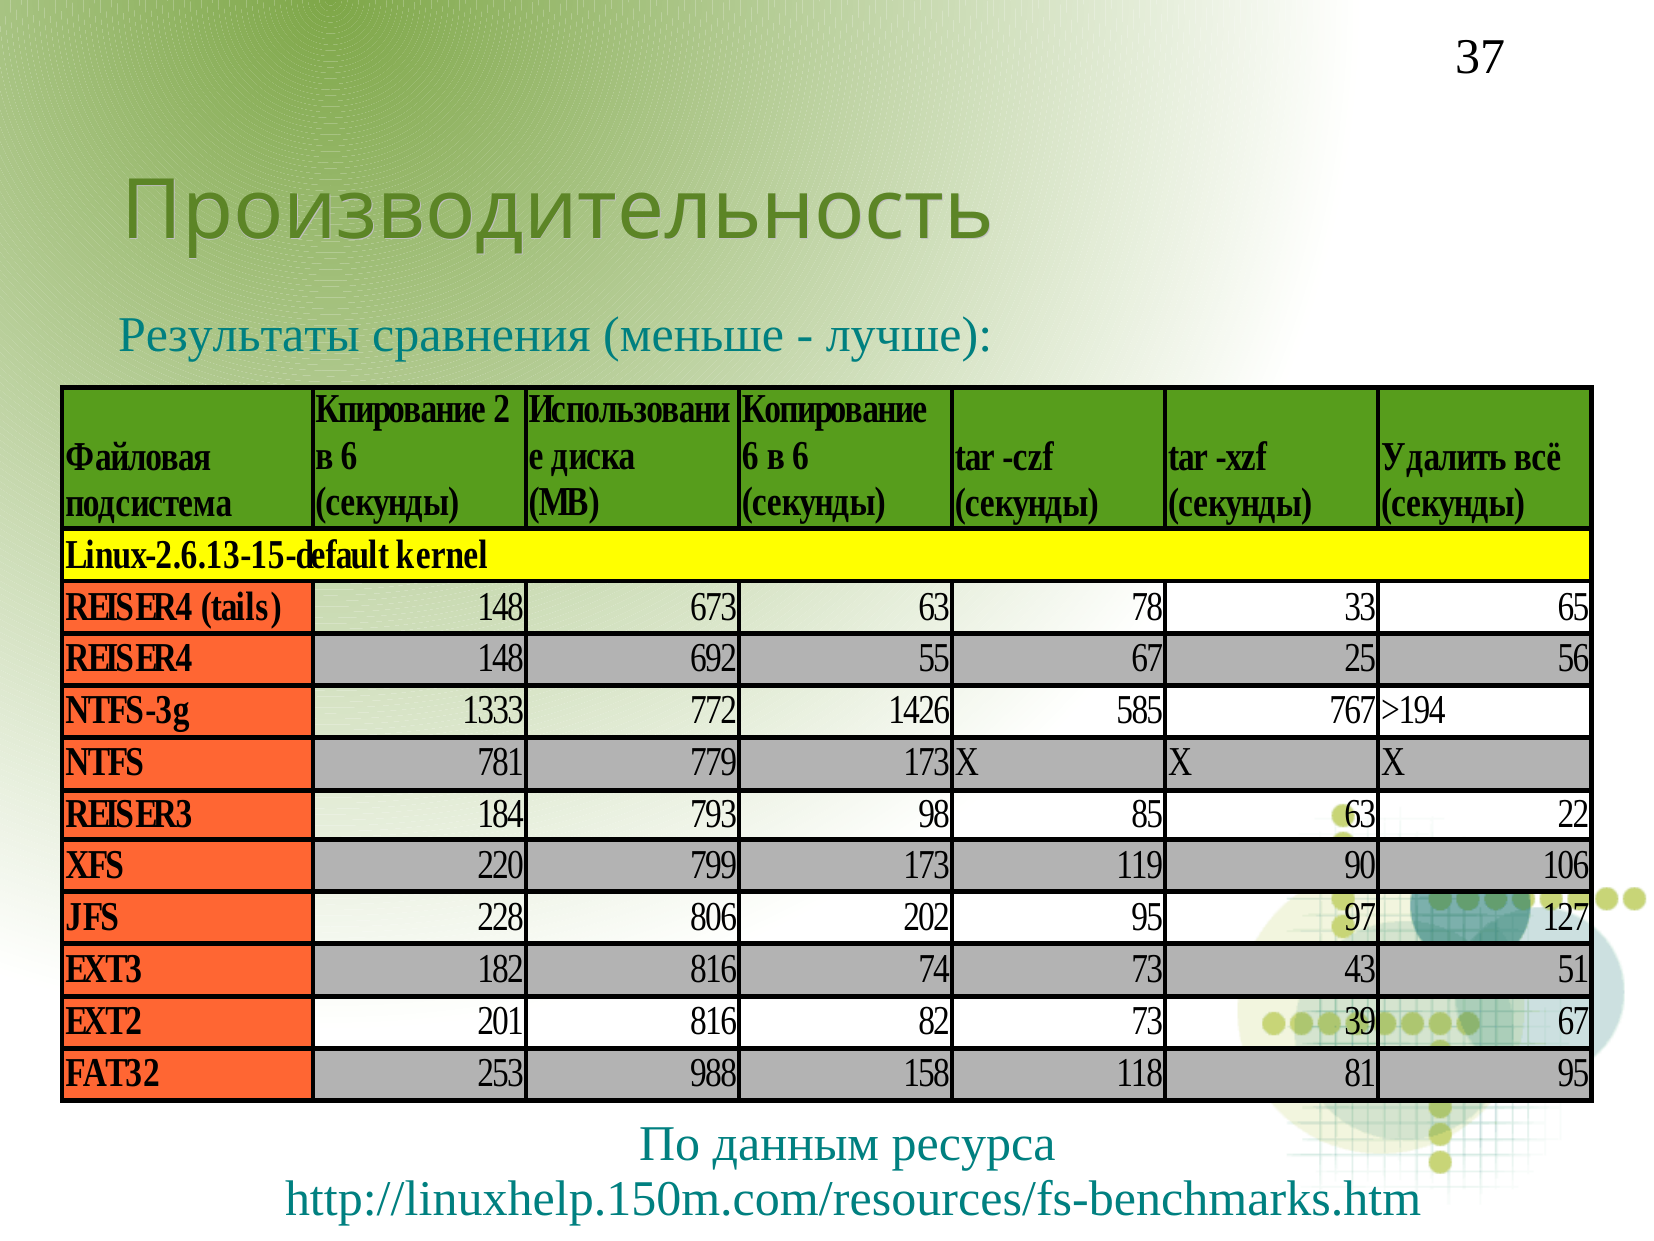

# Производительность
Результаты сравнения (меньше - лучше):
По данным ресурса
http://linuxhelp.150m.com/resources/fs-benchmarks.htm